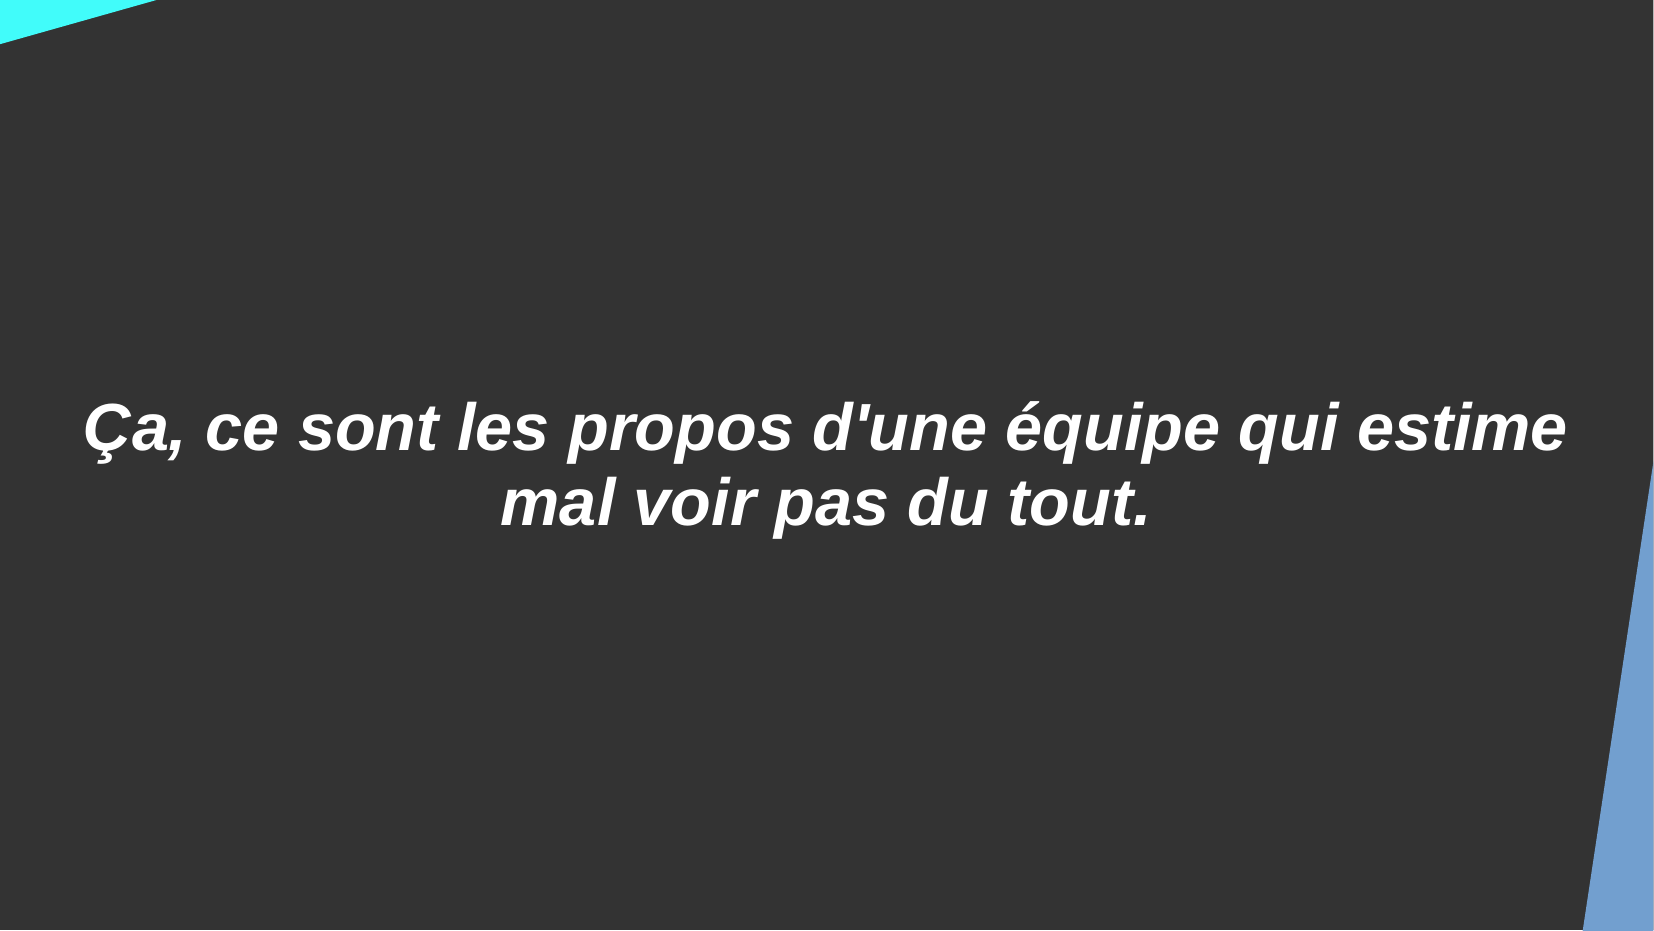

# Ça, ce sont les propos d'une équipe qui estime mal voir pas du tout.